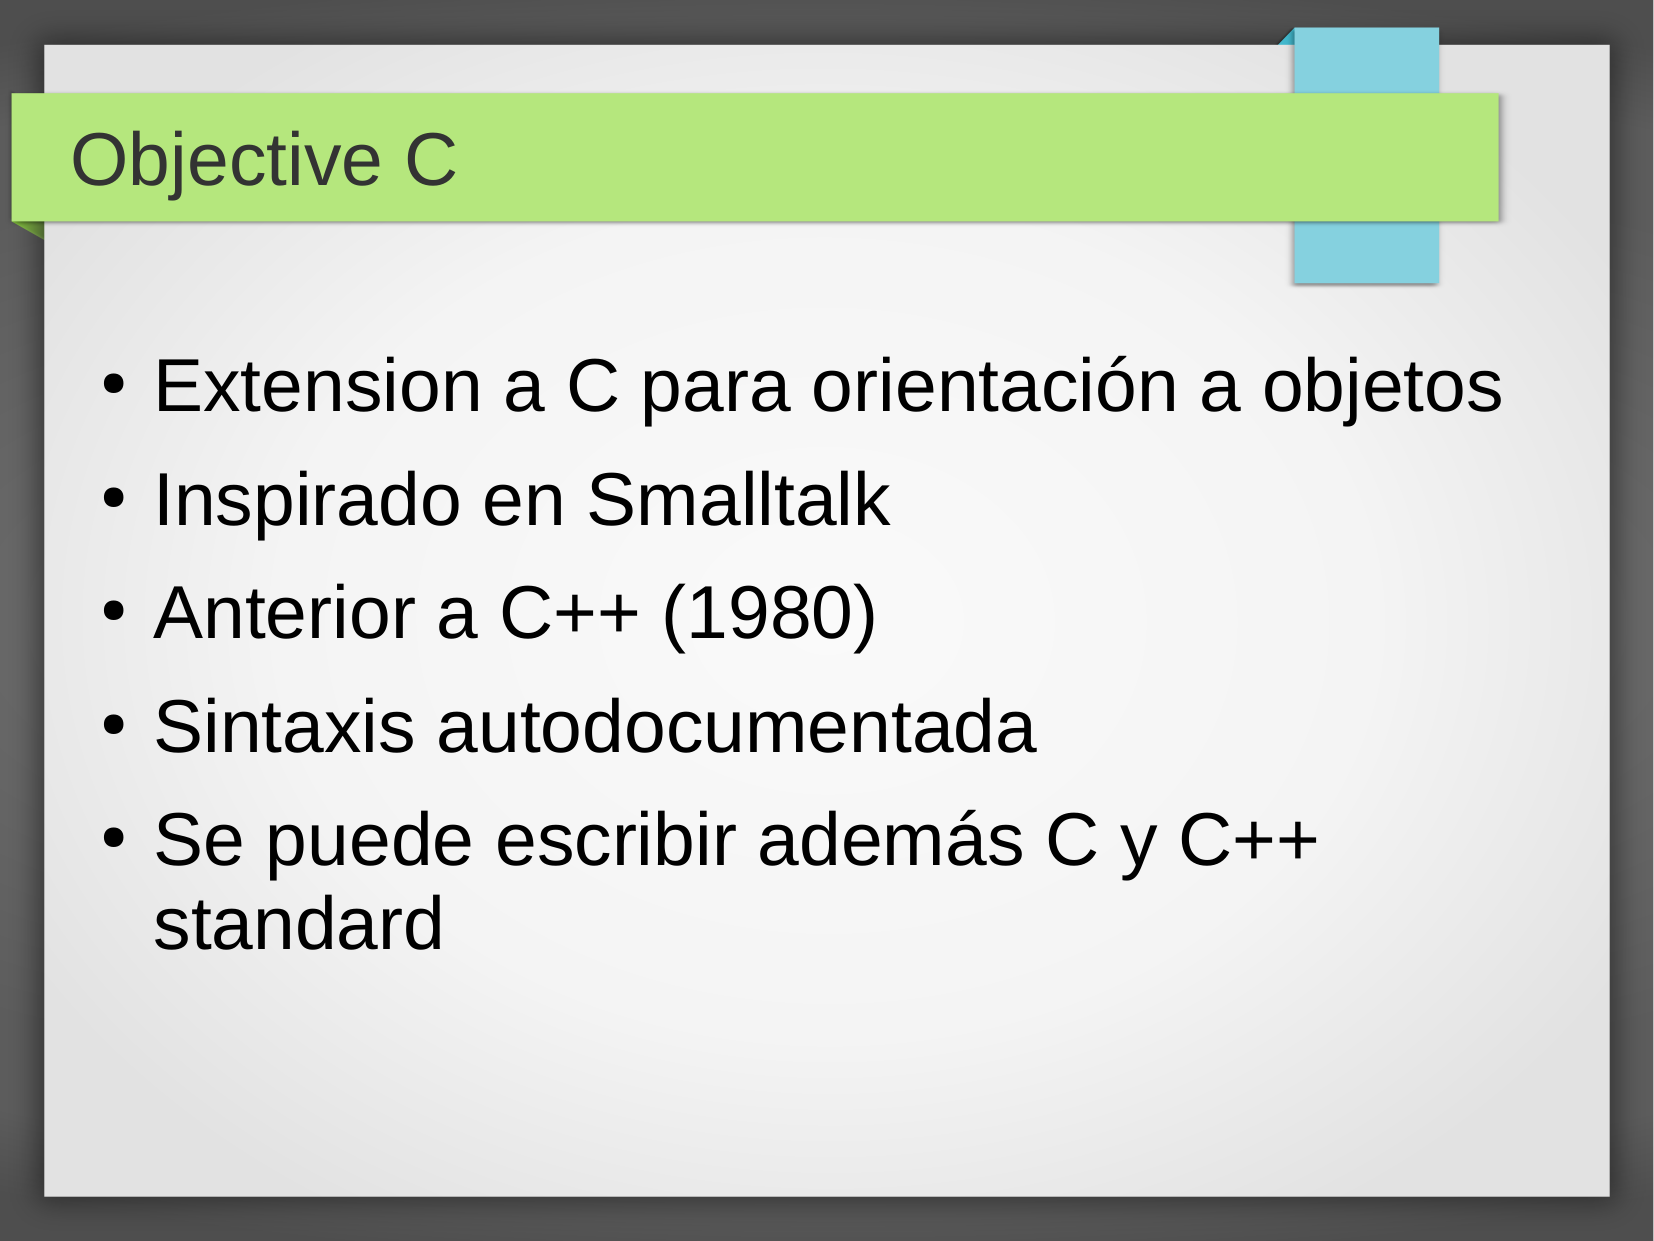

# Objective C
Extension a C para orientación a objetos
Inspirado en Smalltalk
Anterior a C++ (1980)
Sintaxis autodocumentada
Se puede escribir además C y C++ standard